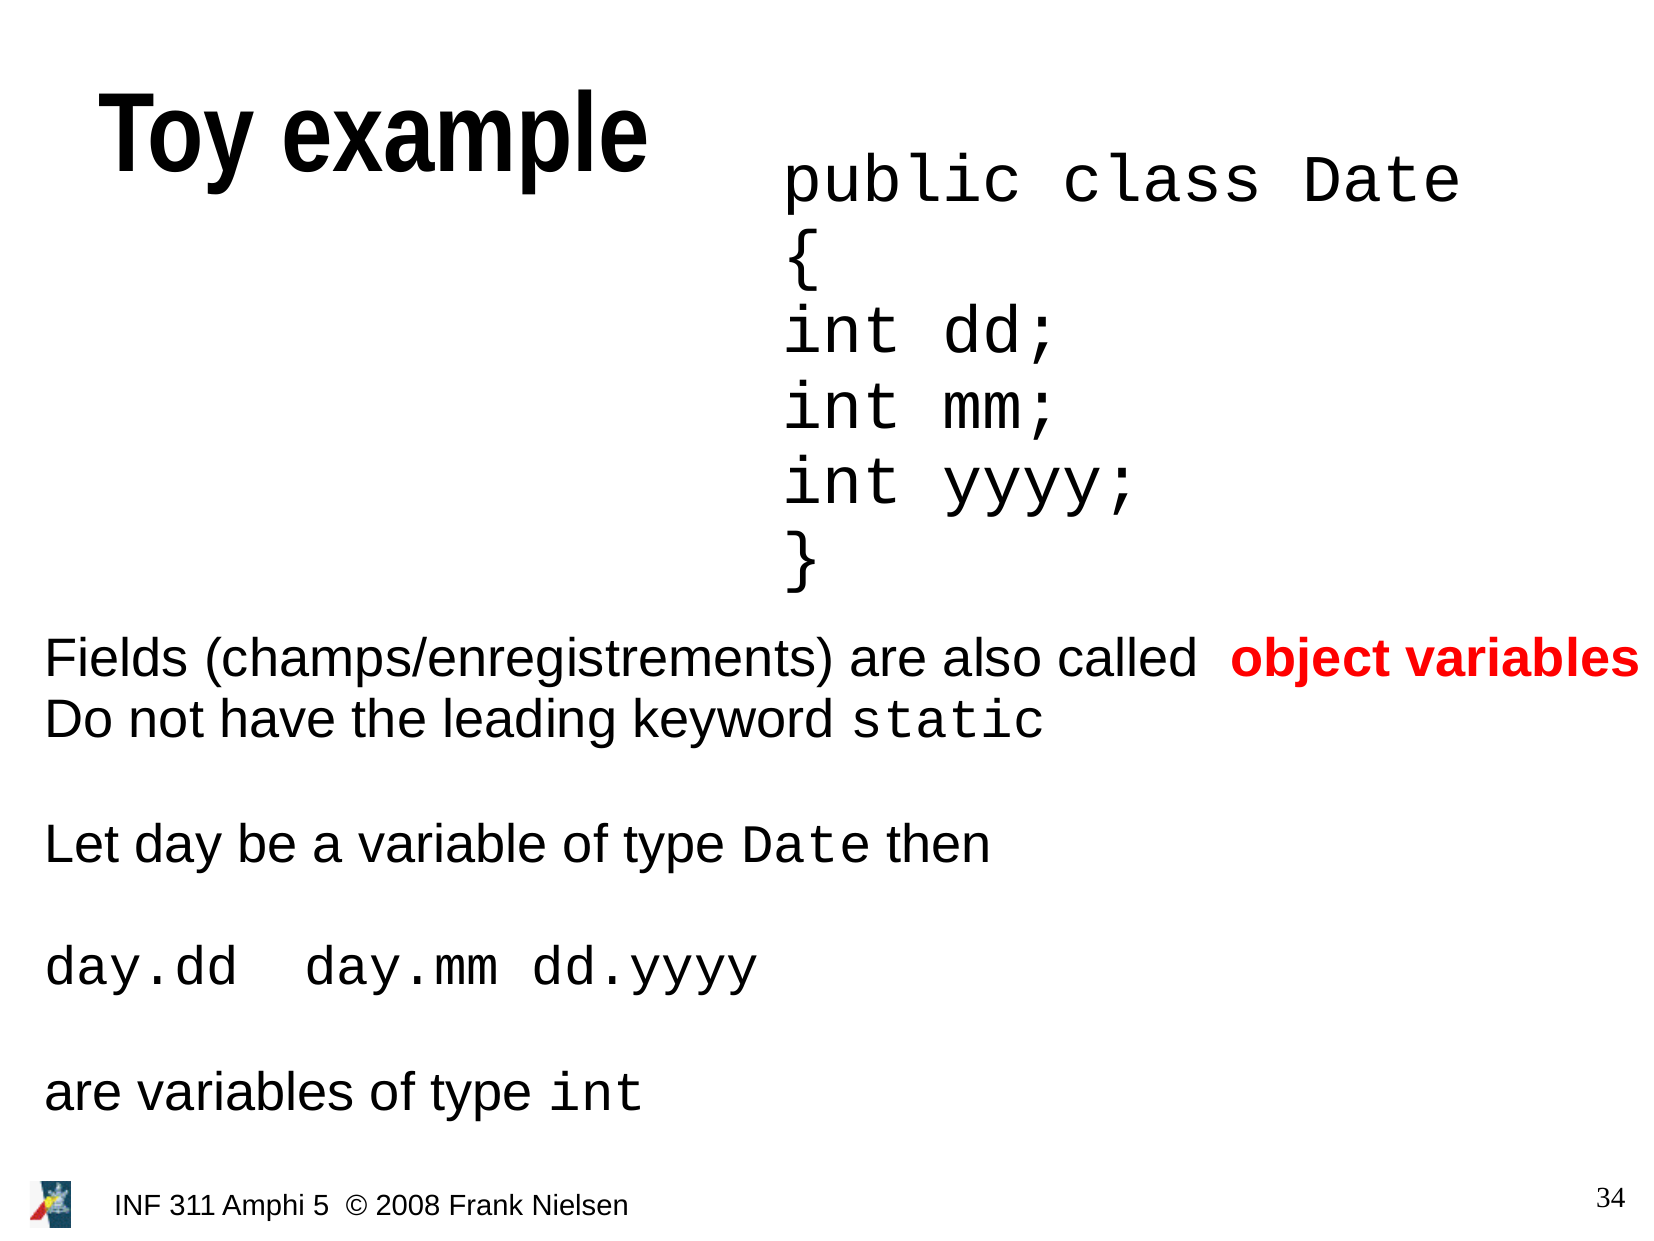

Toy example
public class Date
{
int dd;
int mm;
int yyyy;
}
Fields (champs/enregistrements) are also called object variables
Do not have the leading keyword static
Let day be a variable of type Date then
day.dd day.mm dd.yyyy
are variables of type int